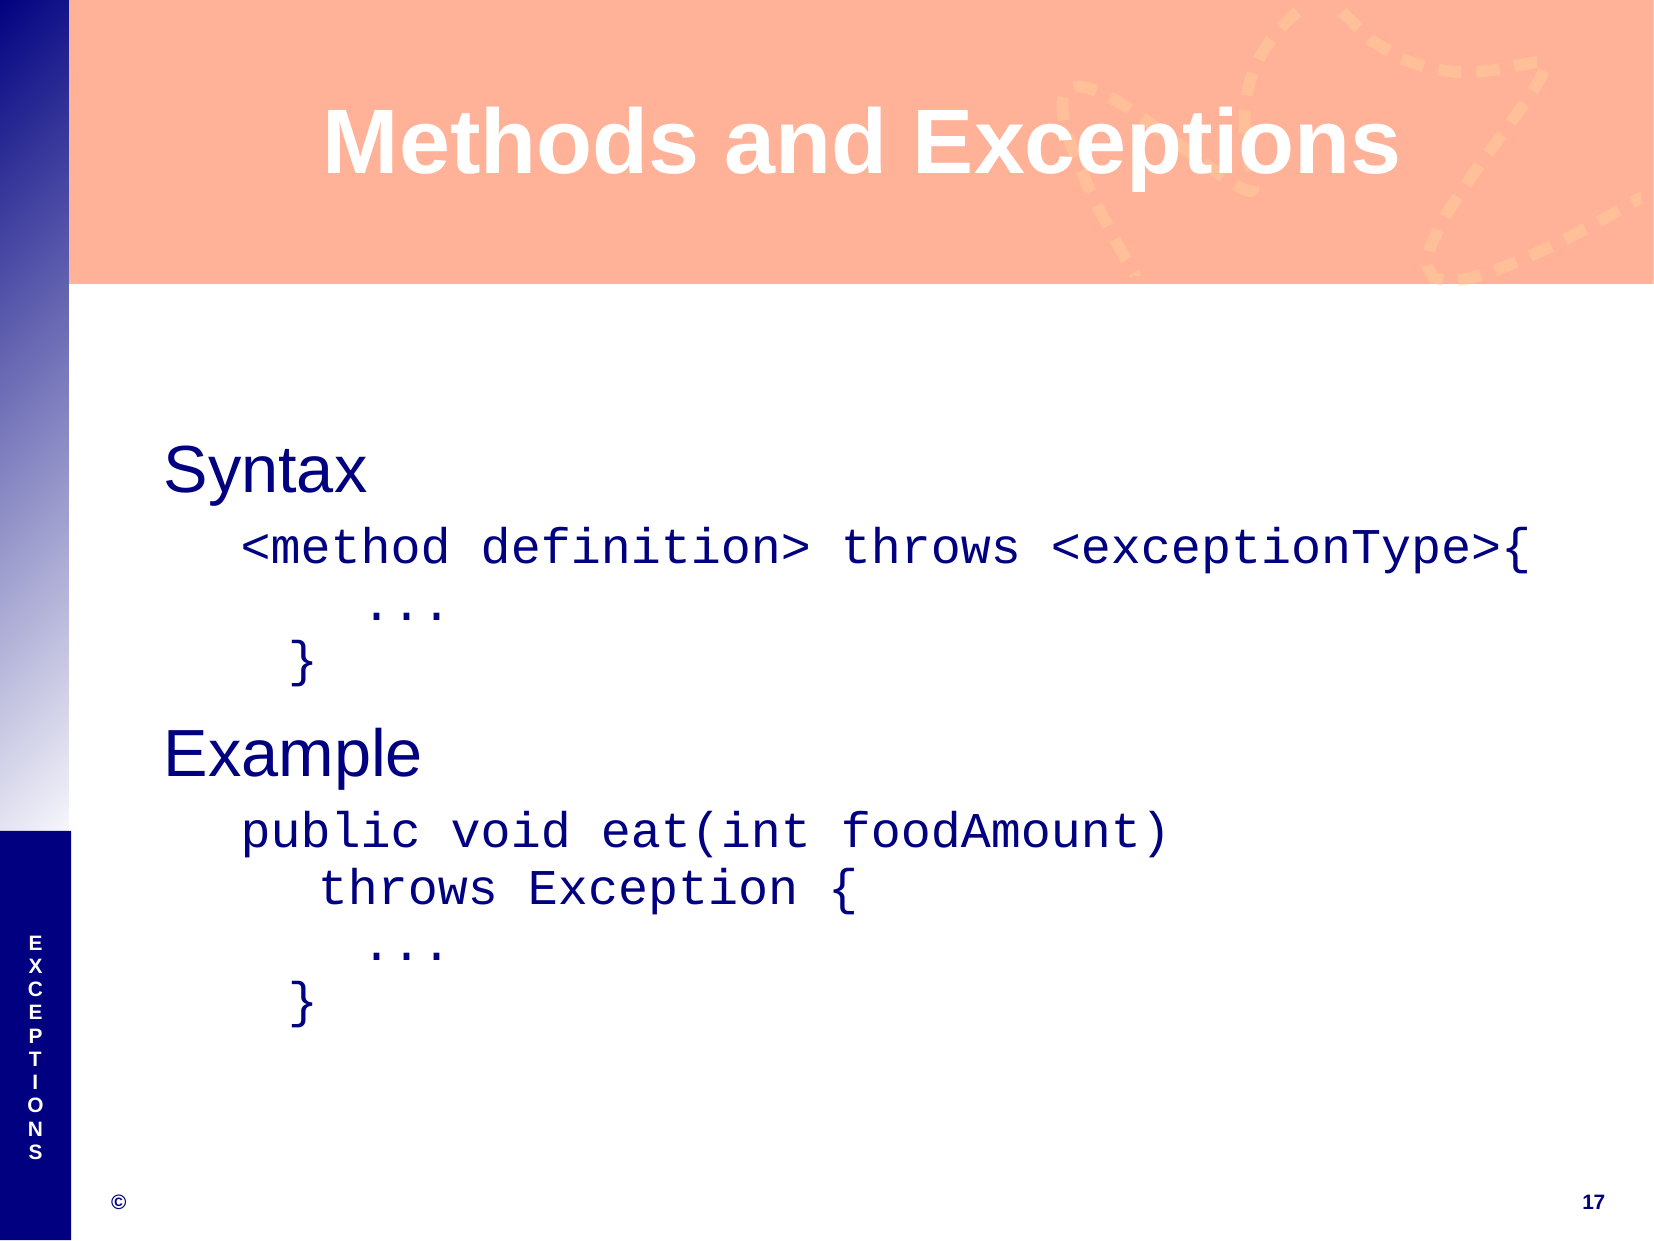

Methods and Exceptions
# Syntax
<method definition> throws <exceptionType>{
	...
}
Example
public void eat(int foodAmount)
 throws Exception {
	...
}
E
X
C
E
P
T
I
O
N
S